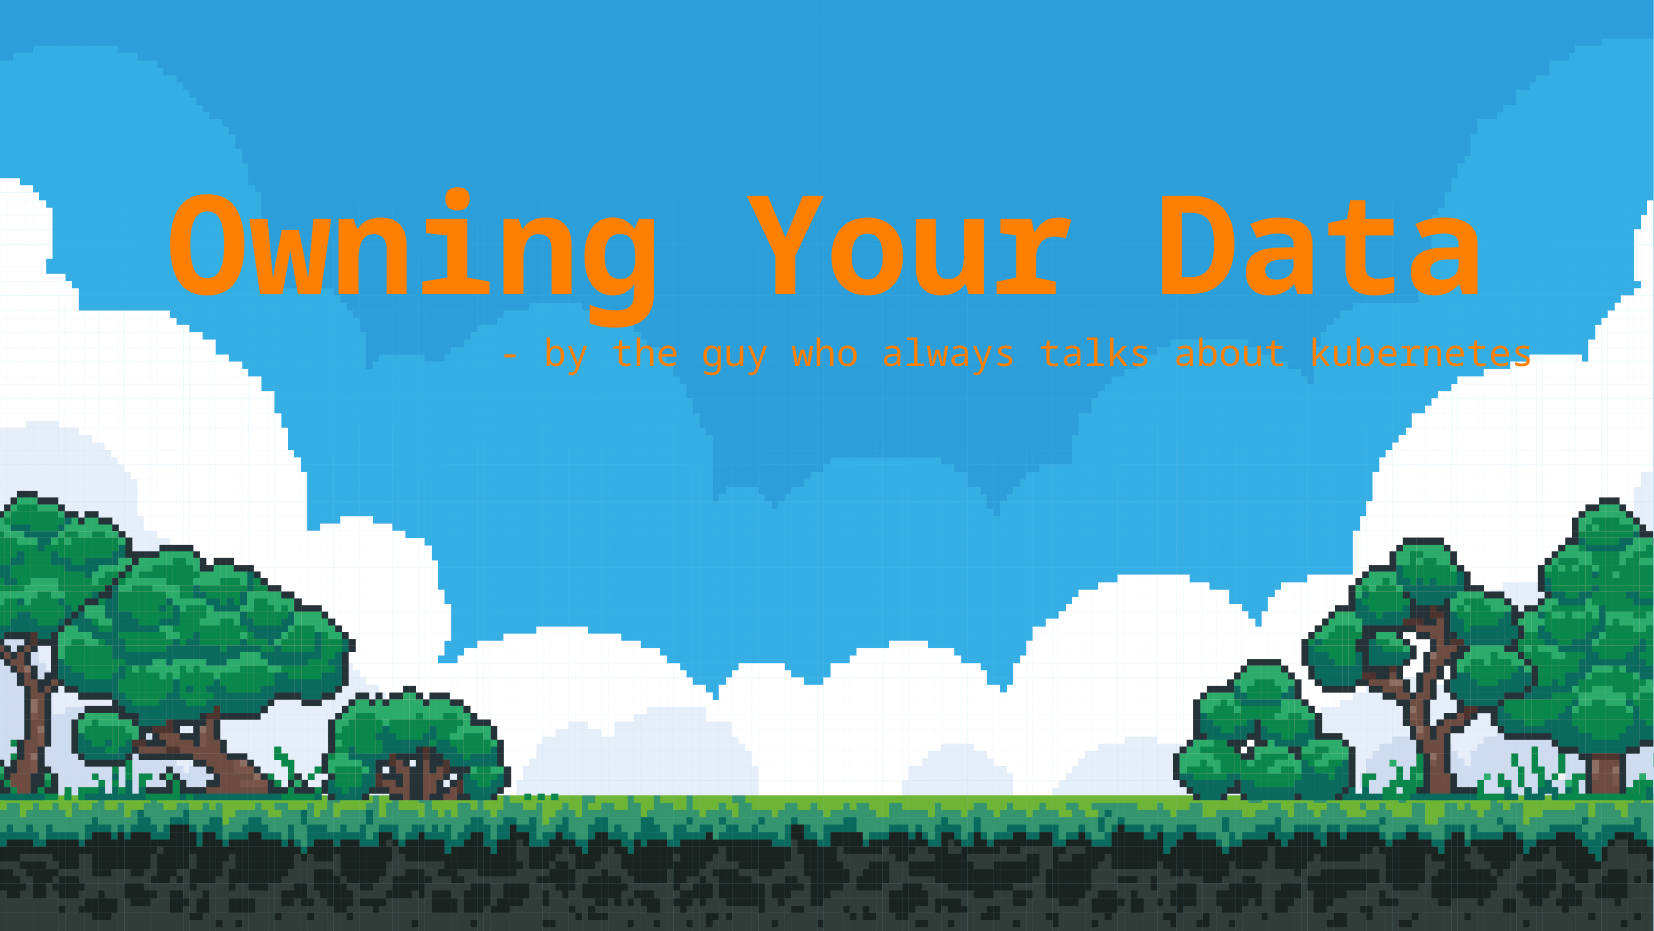

# Owning Your Data
- by the guy who always talks about kubernetes